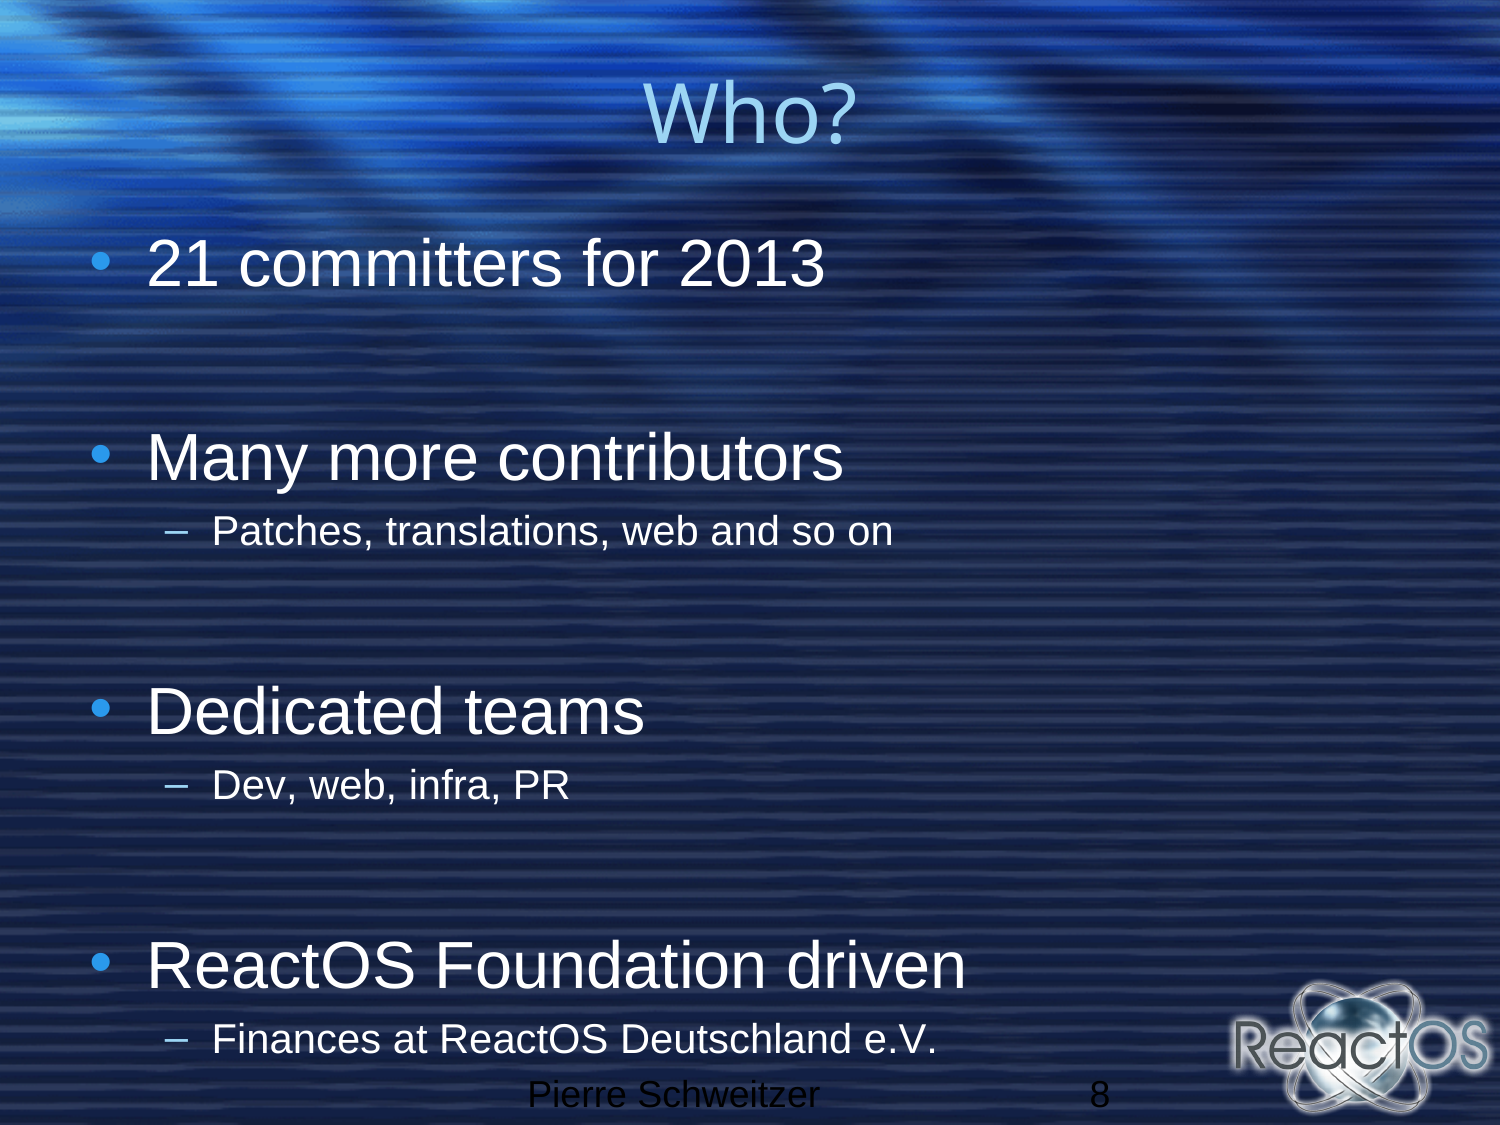

# Who?
21 committers for 2013
Many more contributors
Patches, translations, web and so on
Dedicated teams
Dev, web, infra, PR
ReactOS Foundation driven
Finances at ReactOS Deutschland e.V.
Pierre Schweitzer
8